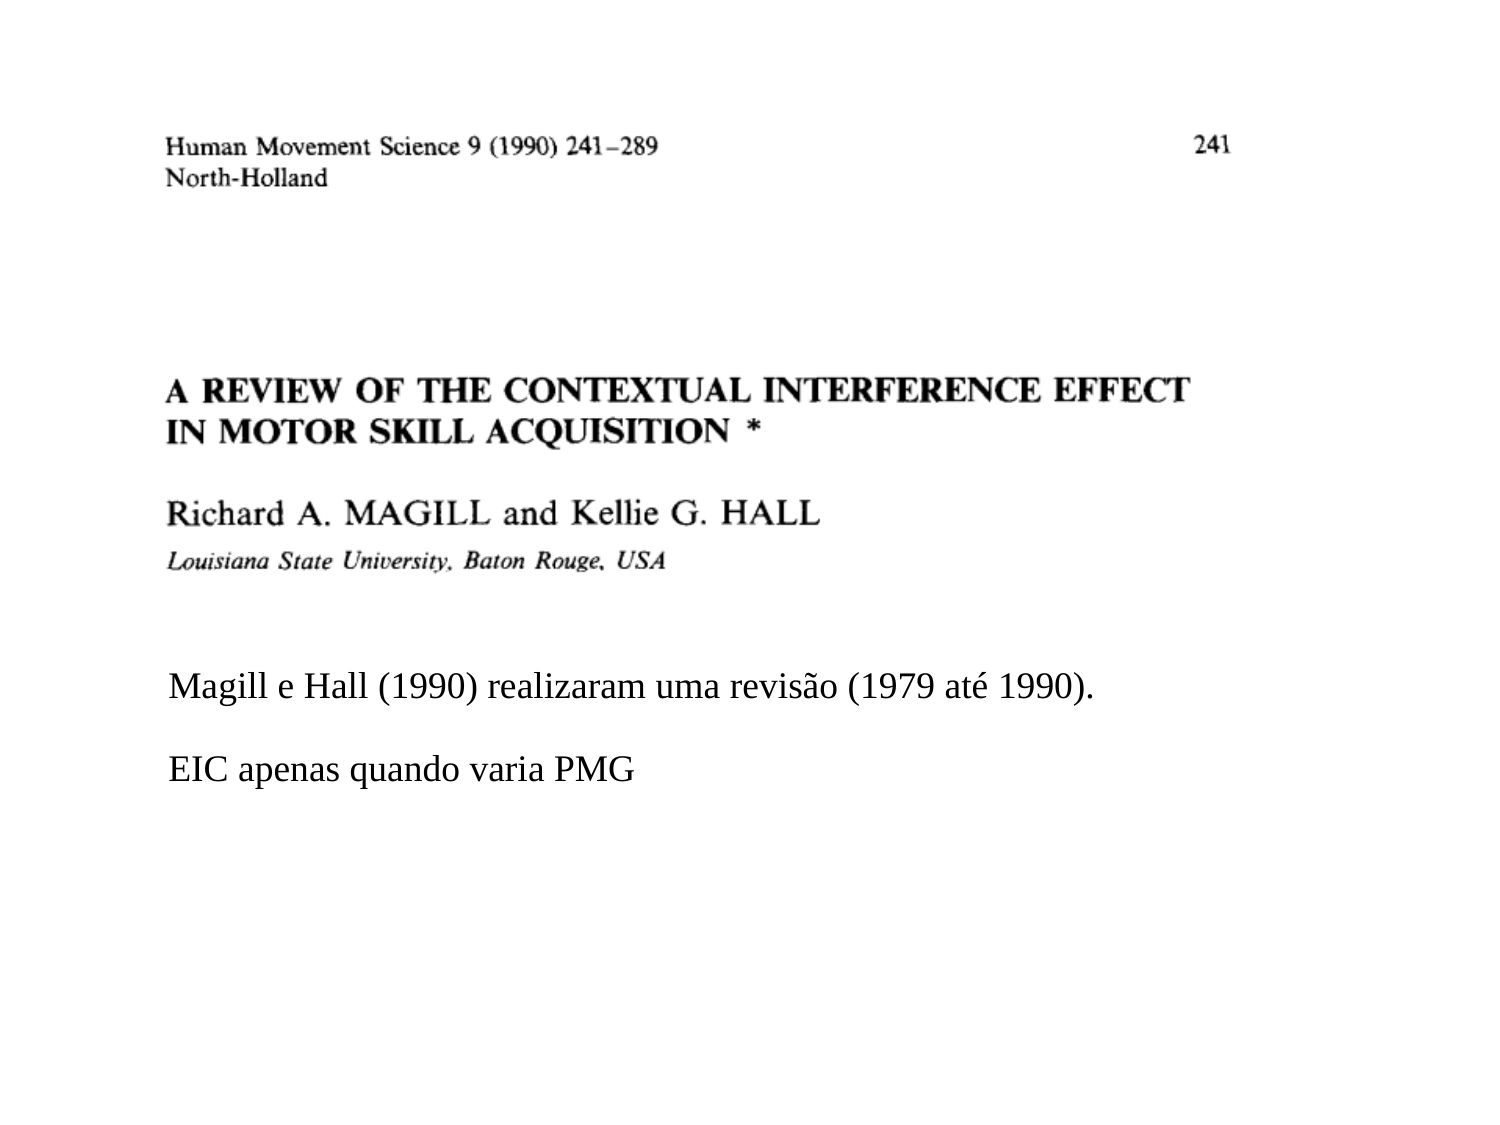

Magill e Hall (1990) realizaram uma revisão (1979 até 1990).
EIC apenas quando varia PMG